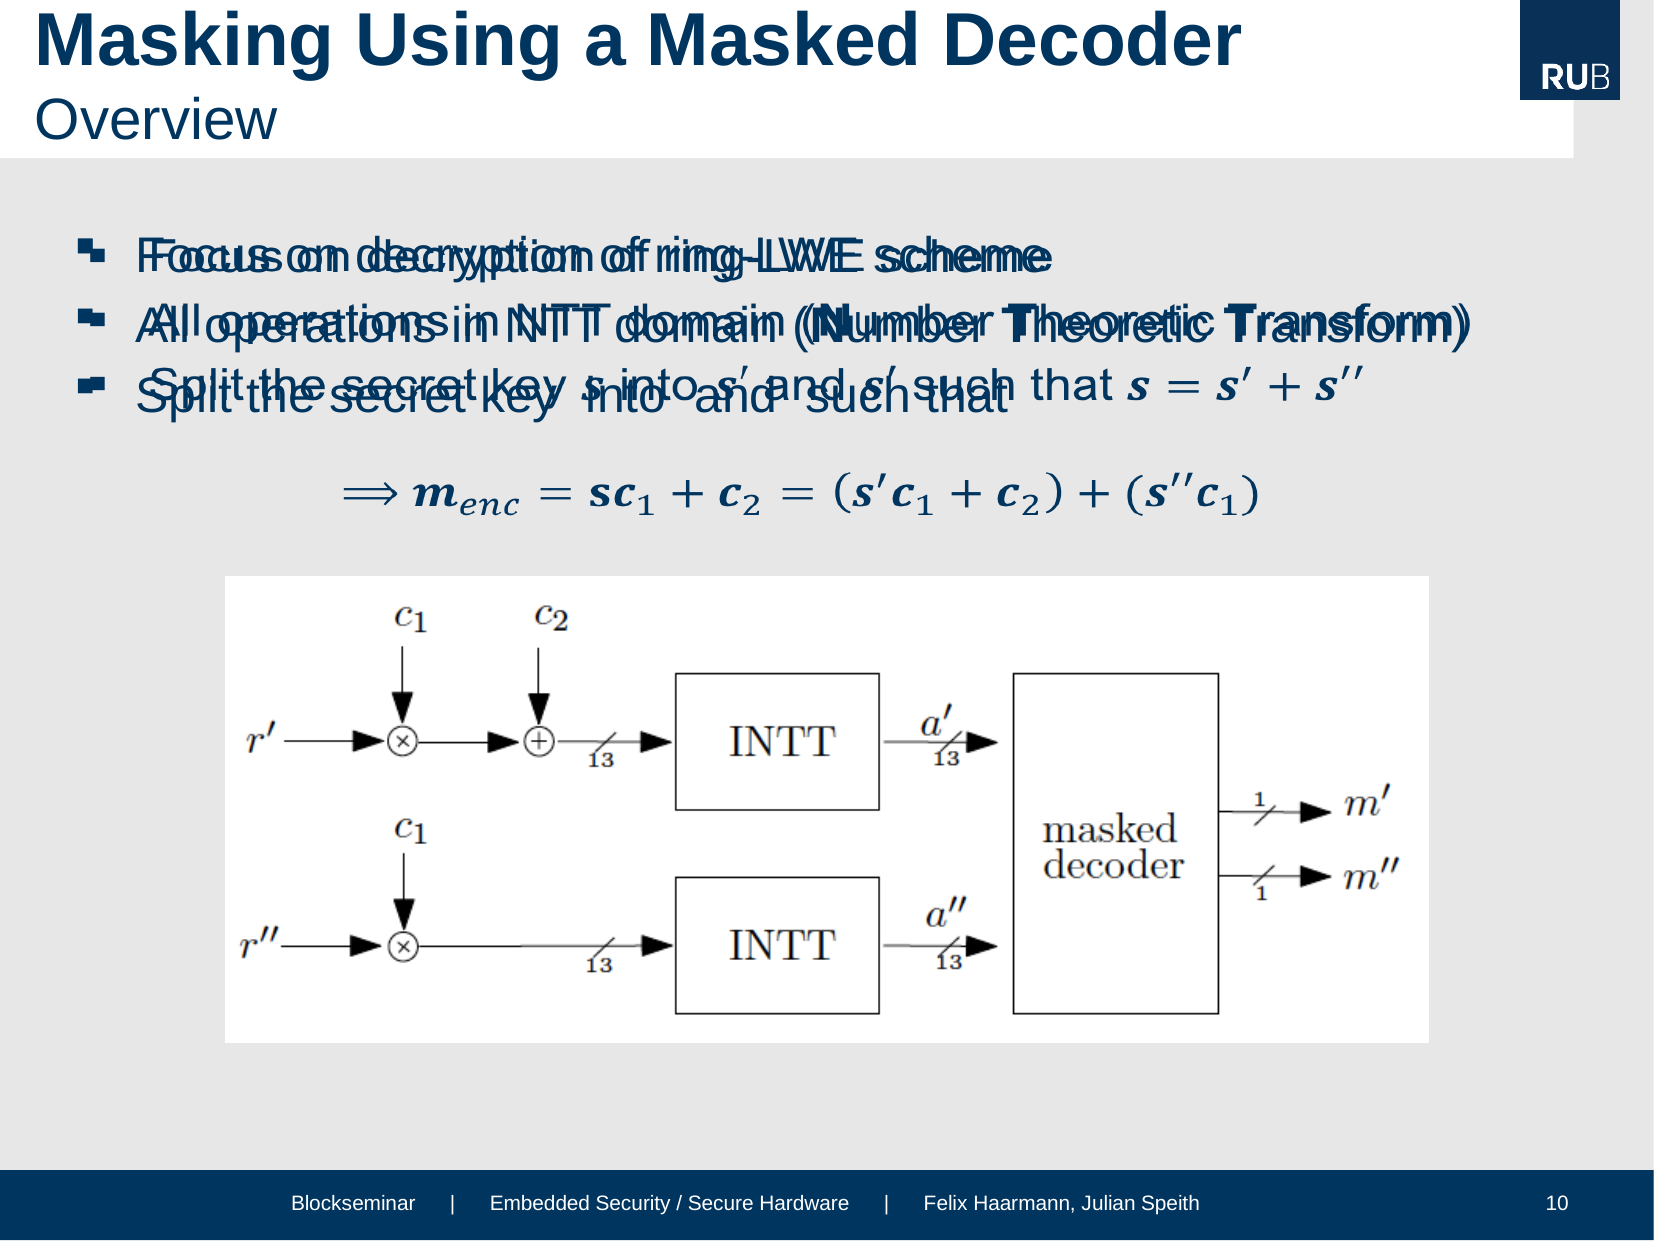

Masking Using a Masked Decoder
Overview
# Focus on decryption of ring-LWE scheme
All operations in NTT domain (Number Theoretic Transform)
Split the secret key into and such that